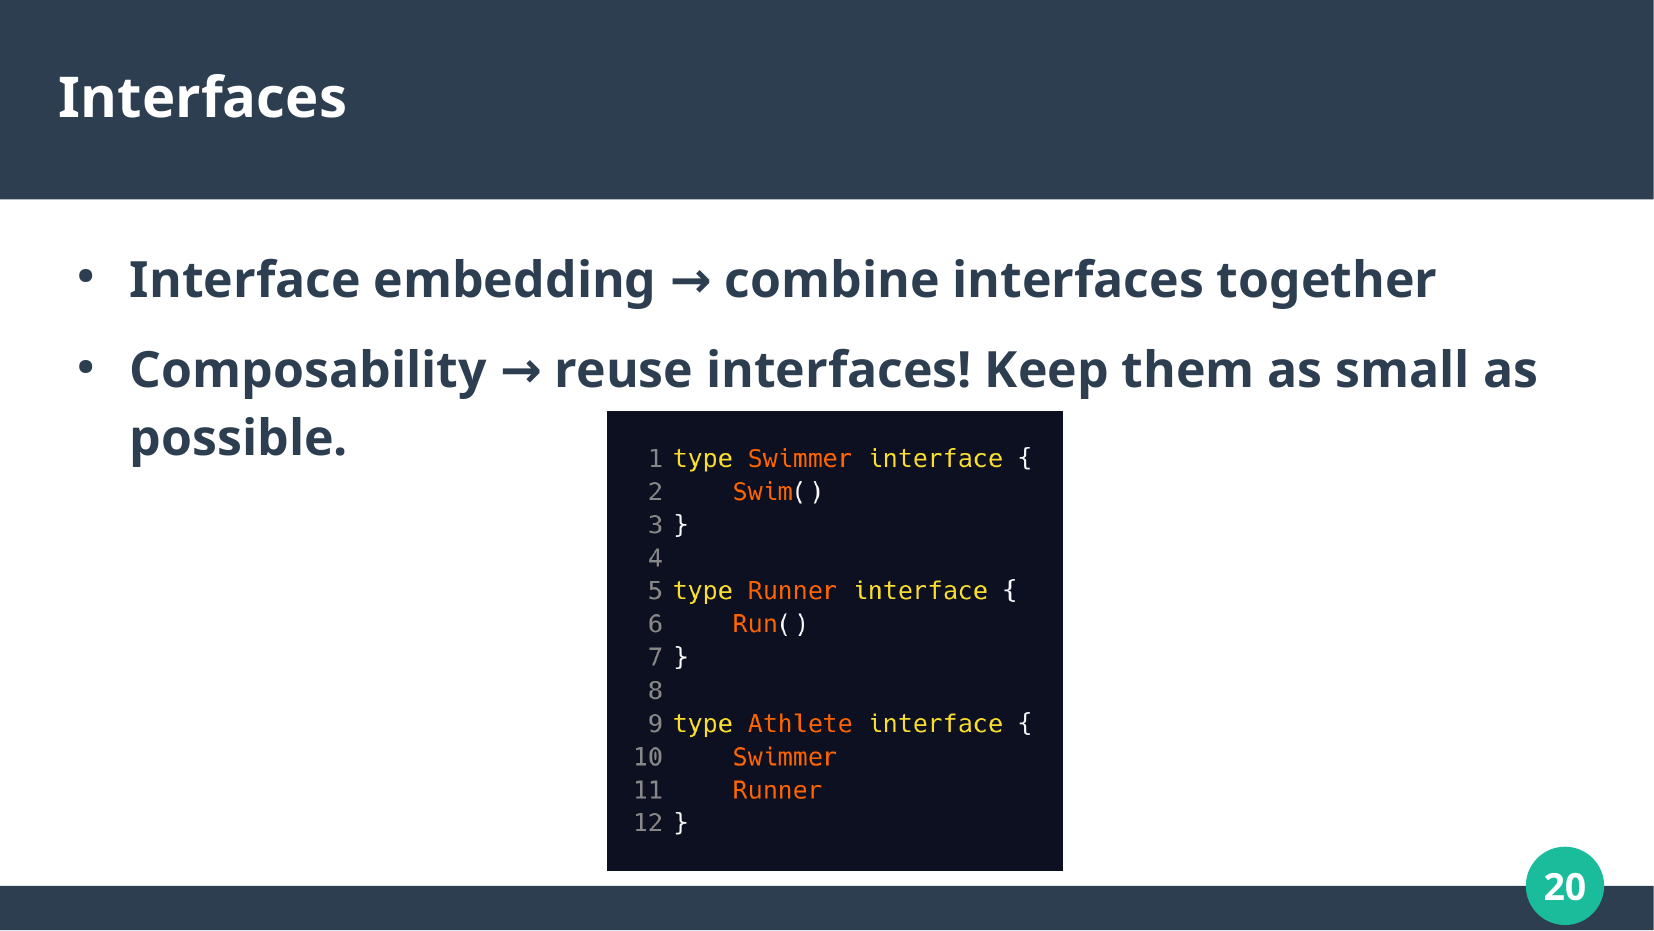

# Interfaces
Interface embedding → combine interfaces together
Composability → reuse interfaces! Keep them as small as possible.